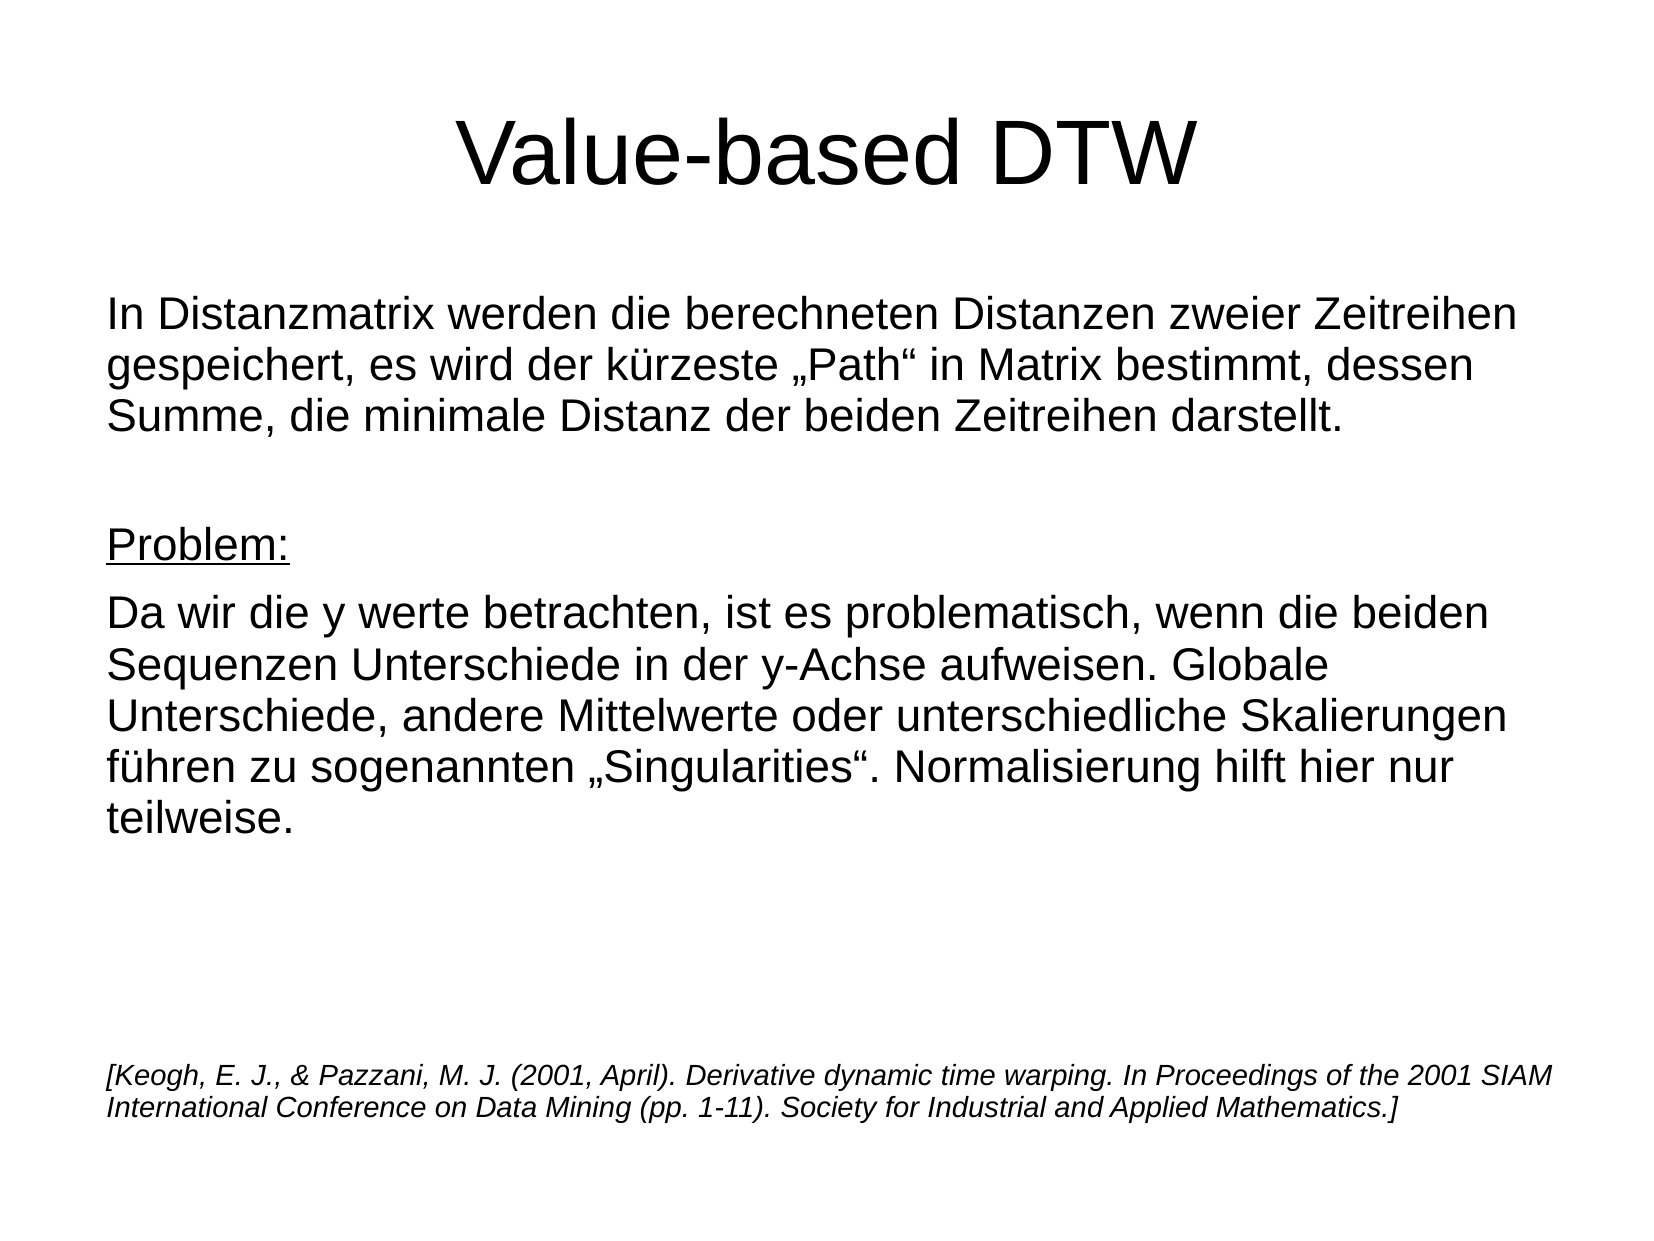

# Value-based DTW
In Distanzmatrix werden die berechneten Distanzen zweier Zeitreihen gespeichert, es wird der kürzeste „Path“ in Matrix bestimmt, dessen Summe, die minimale Distanz der beiden Zeitreihen darstellt.
Problem:
Da wir die y werte betrachten, ist es problematisch, wenn die beiden Sequenzen Unterschiede in der y-Achse aufweisen. Globale Unterschiede, andere Mittelwerte oder unterschiedliche Skalierungen führen zu sogenannten „Singularities“. Normalisierung hilft hier nur teilweise.
[Keogh, E. J., & Pazzani, M. J. (2001, April). Derivative dynamic time warping. In Proceedings of the 2001 SIAM International Conference on Data Mining (pp. 1-11). Society for Industrial and Applied Mathematics.]